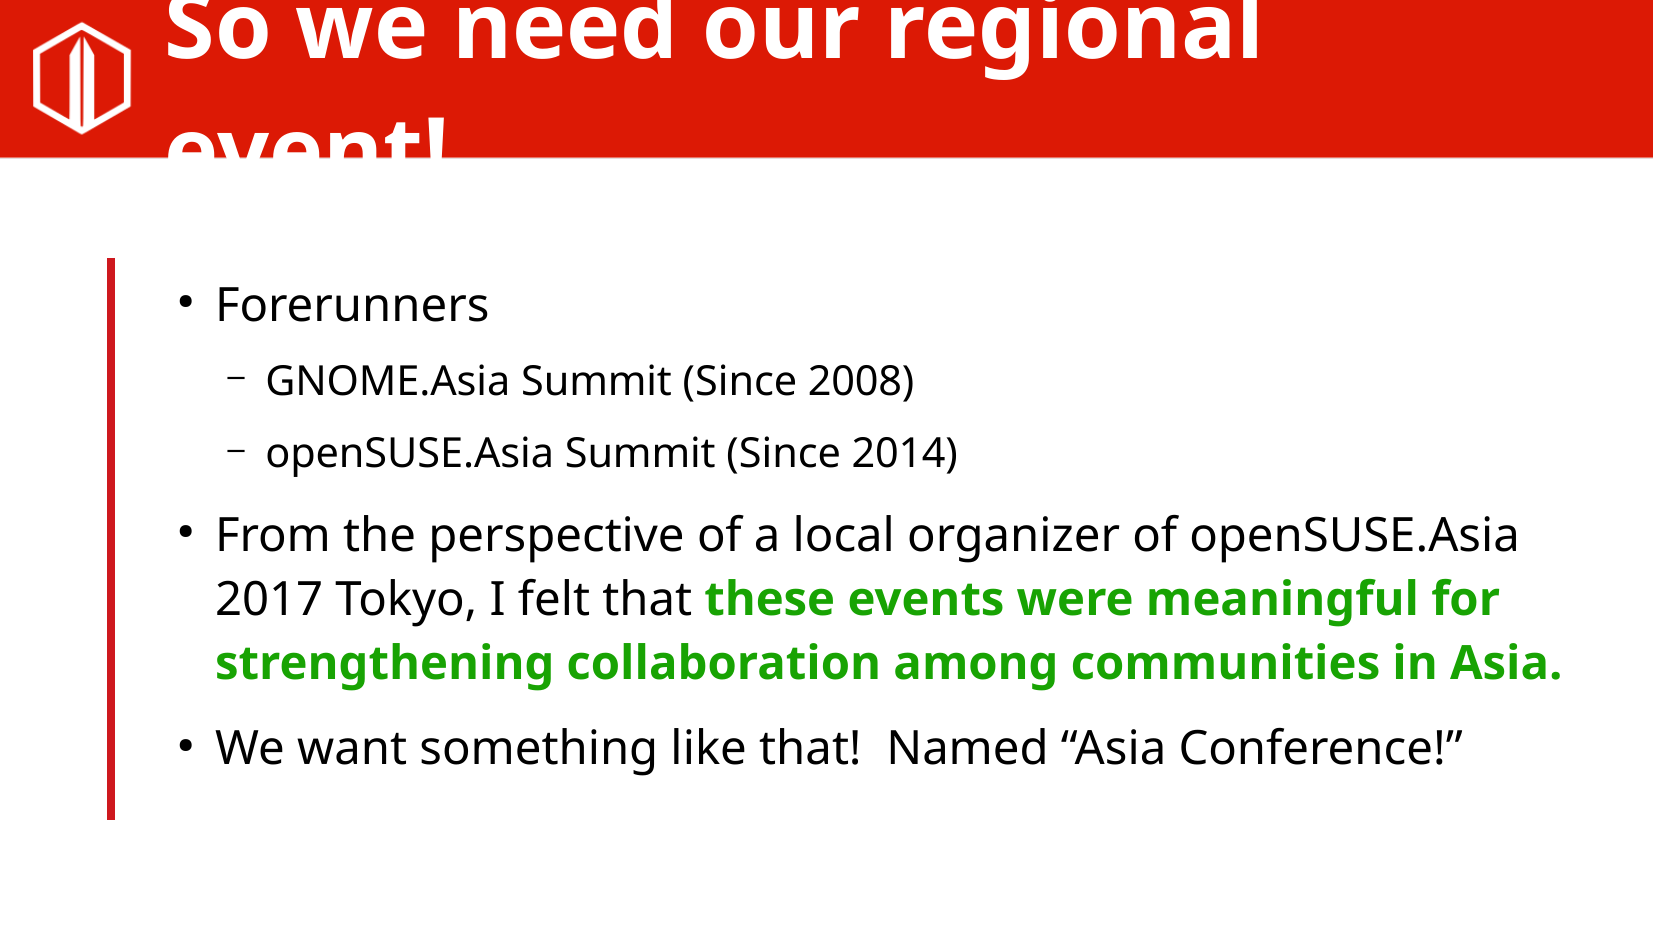

# So we need our regional event!
Forerunners
GNOME.Asia Summit (Since 2008)
openSUSE.Asia Summit (Since 2014)
From the perspective of a local organizer of openSUSE.Asia 2017 Tokyo, I felt that these events were meaningful for strengthening collaboration among communities in Asia.
We want something like that! Named “Asia Conference!”